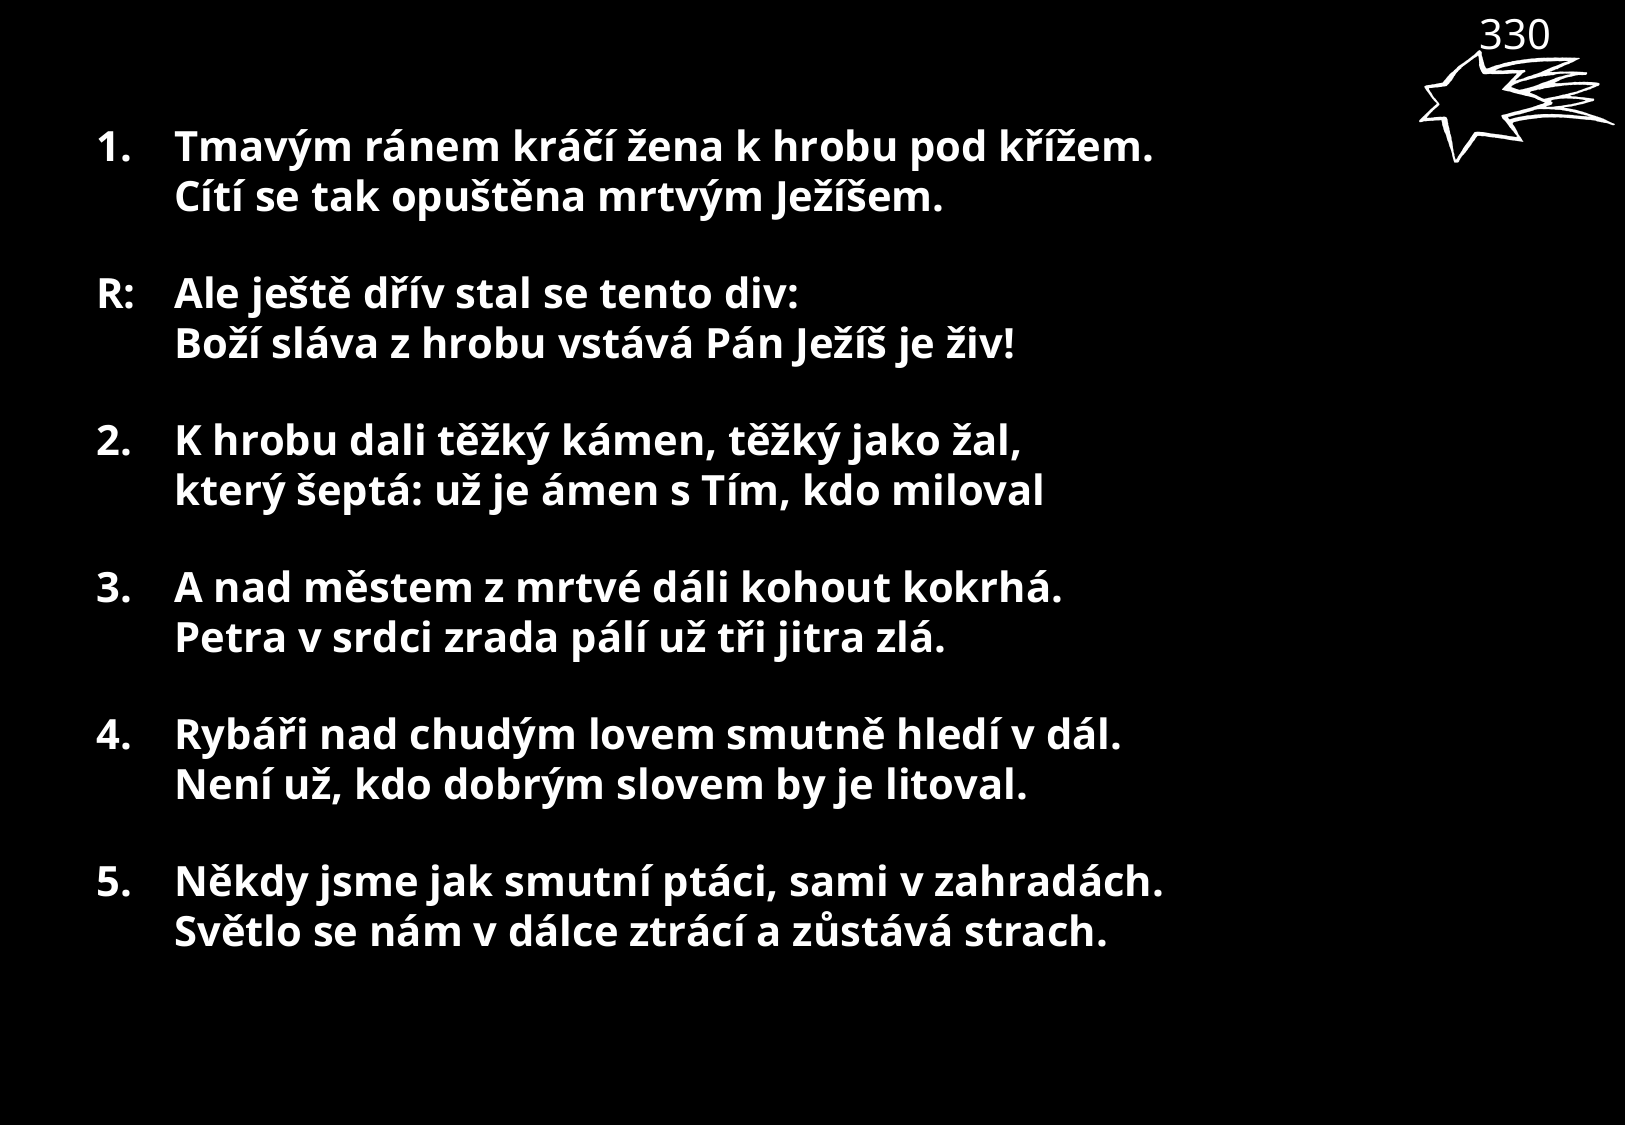

330
# 1. 	Tmavým ránem kráčí žena k hrobu pod křížem. Cítí se tak opuštěna mrtvým Ježíšem.
R: 	Ale ještě dřív stal se tento div:
Boží sláva z hrobu vstává Pán Ježíš je živ!
2. 	K hrobu dali těžký kámen, těžký jako žal,
který šeptá: už je ámen s Tím, kdo miloval
3. 	A nad městem z mrtvé dáli kohout kokrhá.
Petra v srdci zrada pálí už tři jitra zlá.
4. 	Rybáři nad chudým lovem smutně hledí v dál.
Není už, kdo dobrým slovem by je litoval.
5. 	Někdy jsme jak smutní ptáci, sami v zahradách.
Světlo se nám v dálce ztrácí a zůstává strach.